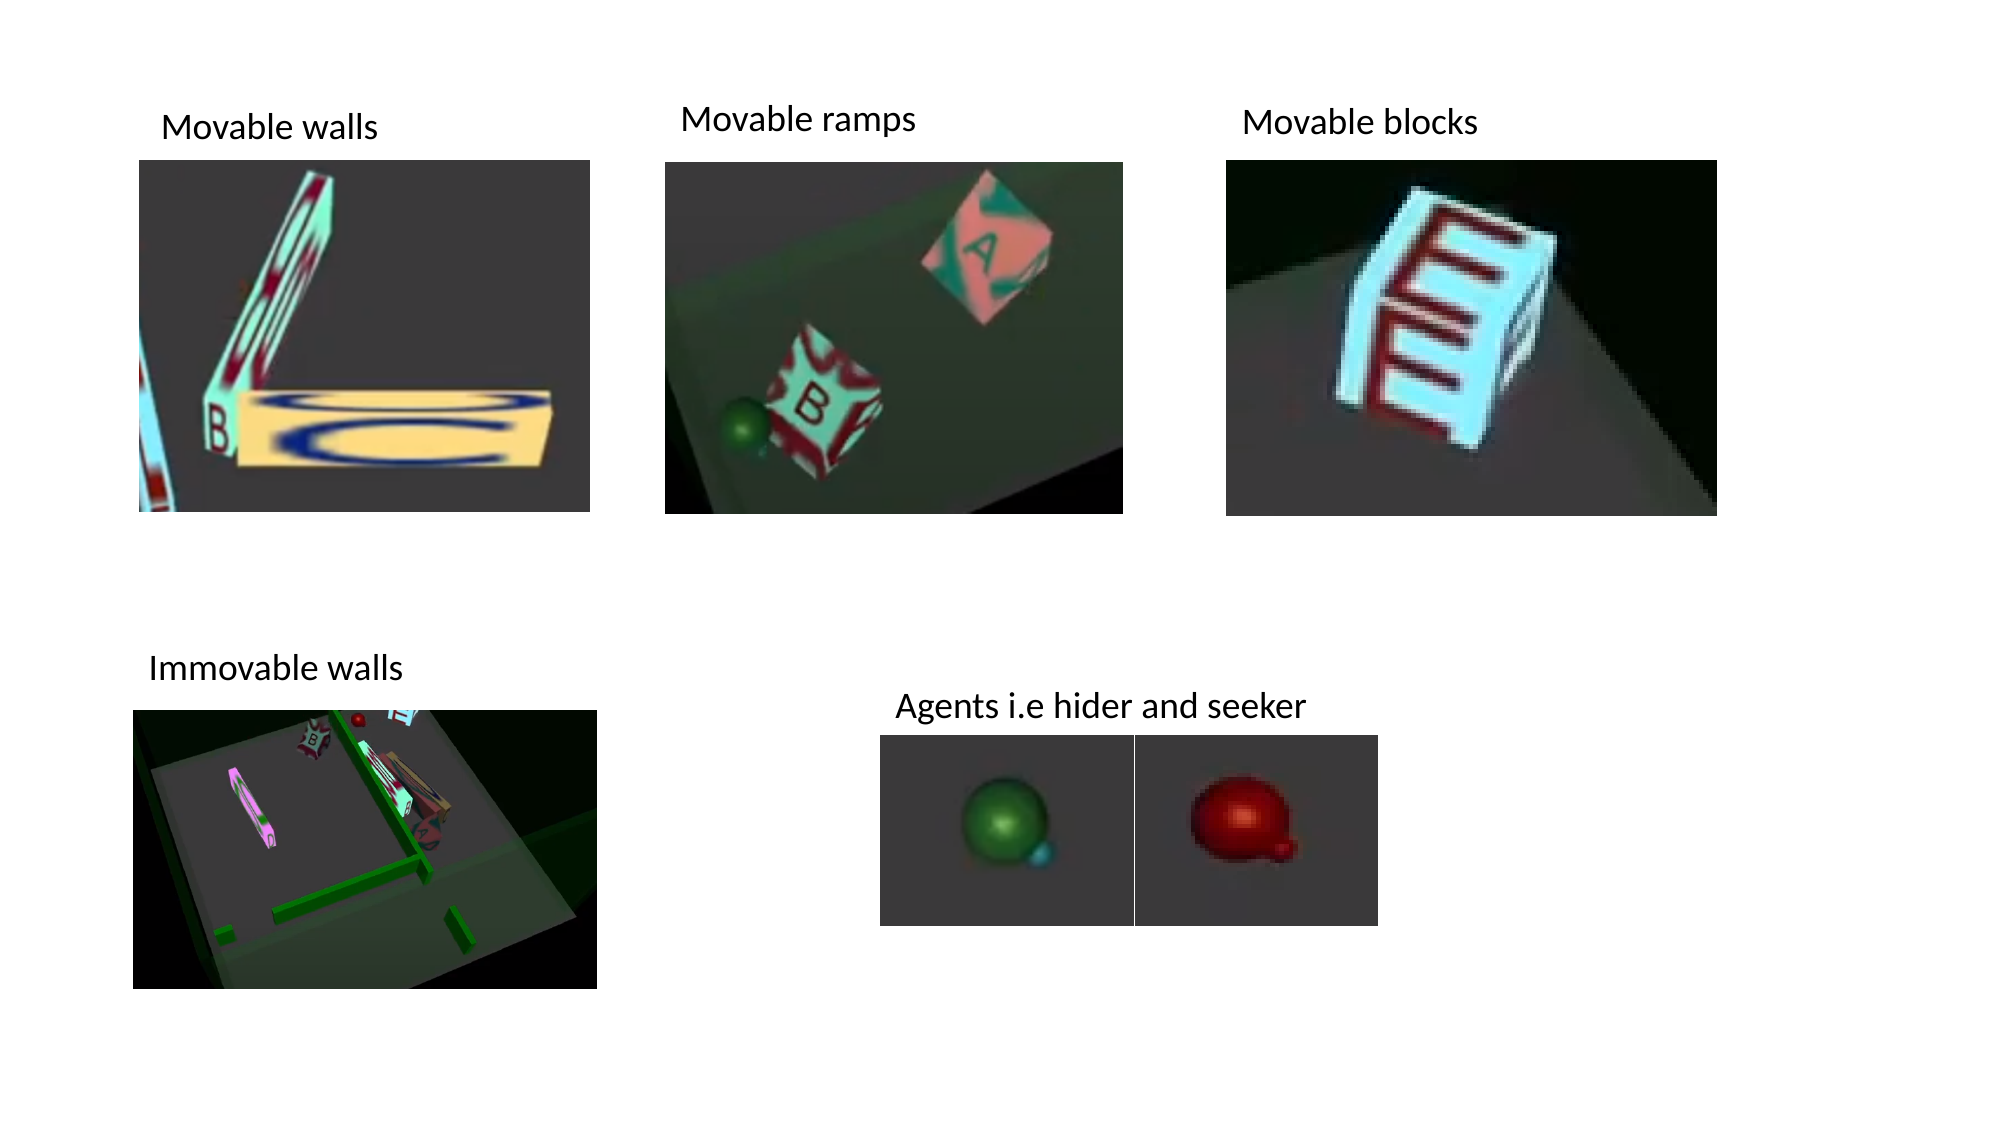

Movable ramps
Movable blocks
Movable walls
Immovable walls
Agents i.e hider and seeker